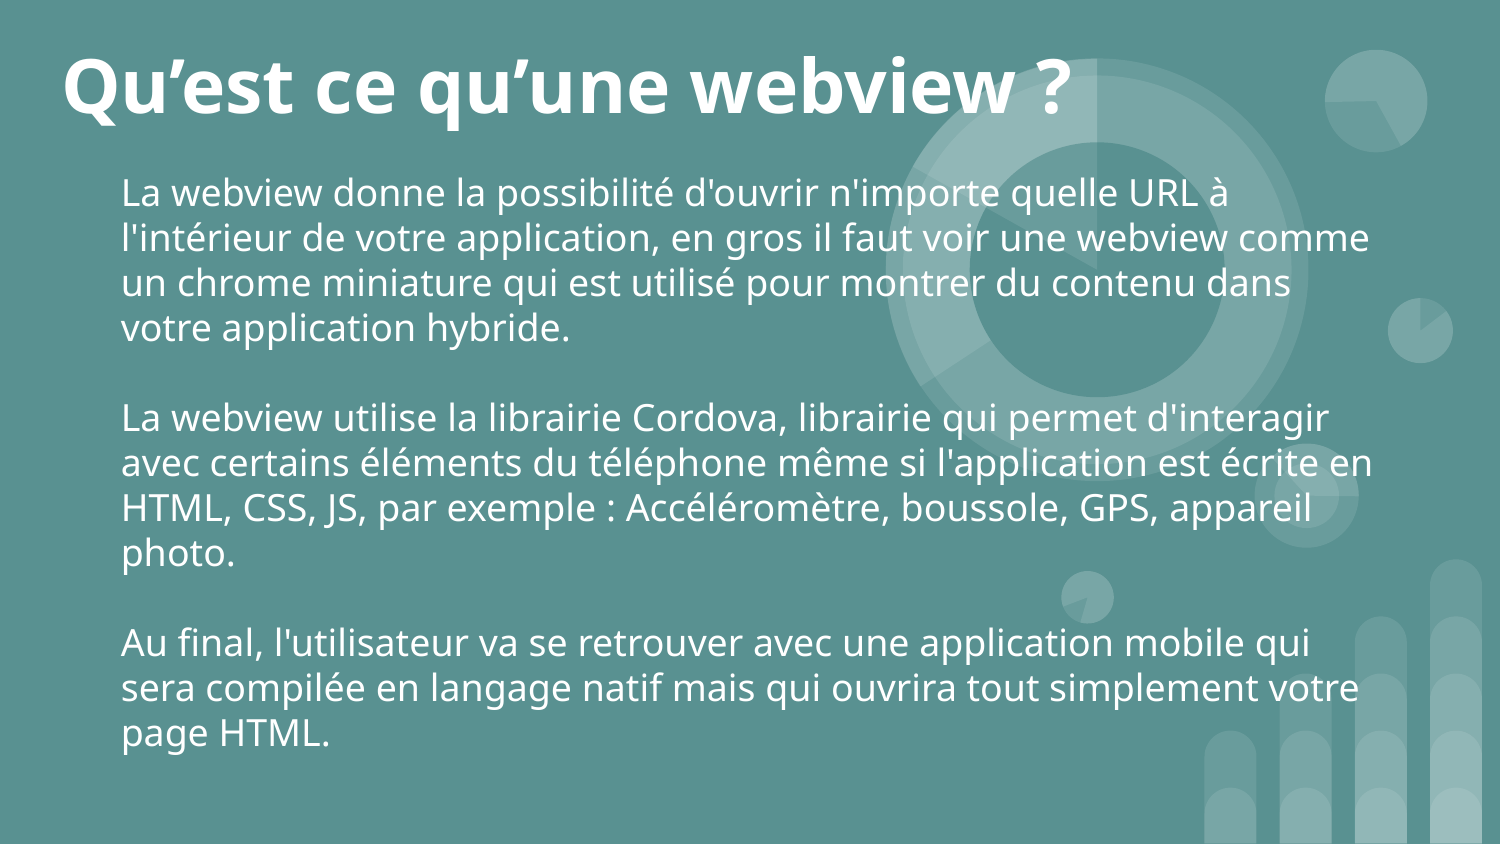

# Qu’est ce qu’une webview ?
La webview donne la possibilité d'ouvrir n'importe quelle URL à l'intérieur de votre application, en gros il faut voir une webview comme un chrome miniature qui est utilisé pour montrer du contenu dans votre application hybride.
La webview utilise la librairie Cordova, librairie qui permet d'interagir avec certains éléments du téléphone même si l'application est écrite en HTML, CSS, JS, par exemple : Accéléromètre, boussole, GPS, appareil photo.
Au final, l'utilisateur va se retrouver avec une application mobile qui sera compilée en langage natif mais qui ouvrira tout simplement votre page HTML.